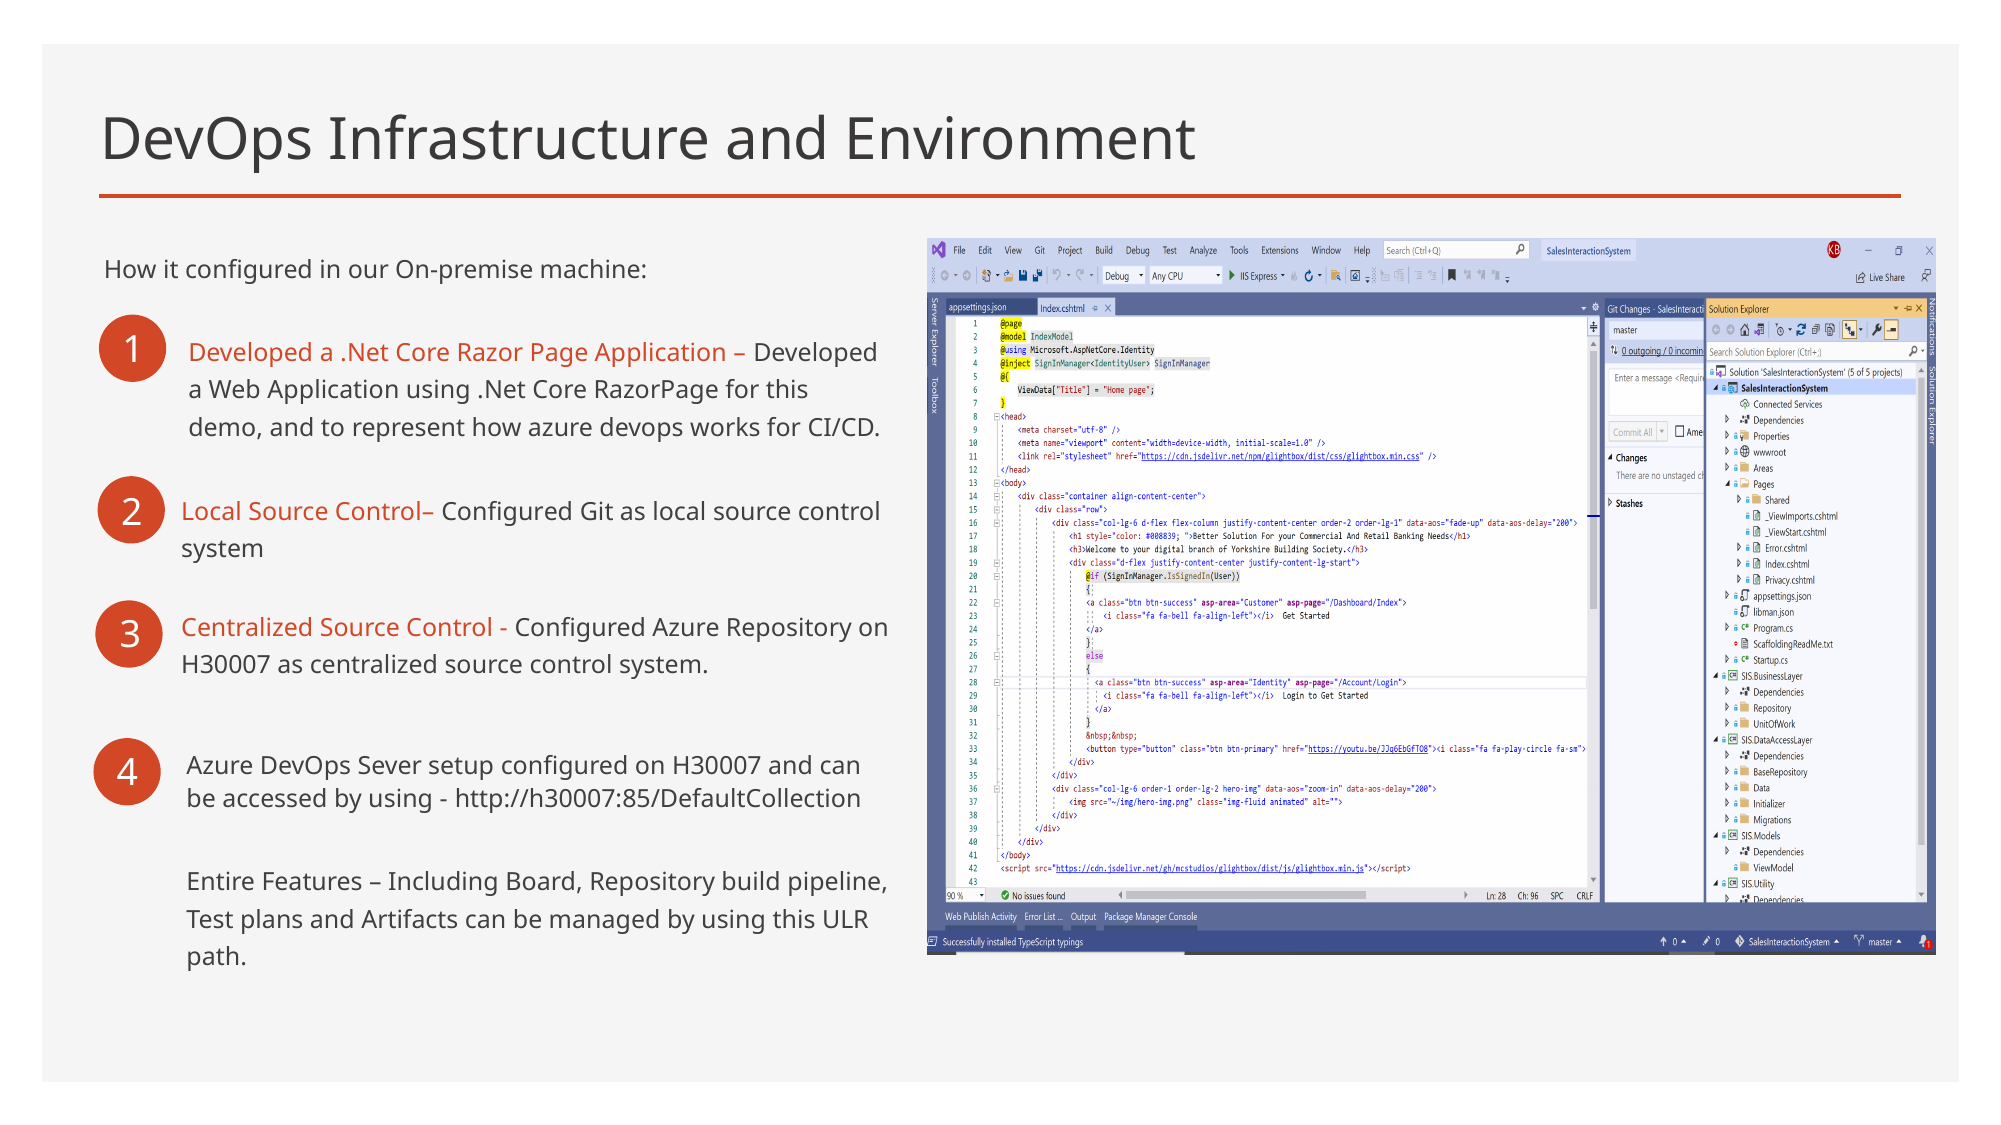

# DevOps Infrastructure and Environment
How it configured in our On-premise machine:
1
Developed a .Net Core Razor Page Application – Developed a Web Application using .Net Core RazorPage for this demo, and to represent how azure devops works for CI/CD.
2
Local Source Control– Configured Git as local source control system
Centralized Source Control - Configured Azure Repository on H30007 as centralized source control system.
3
Azure DevOps Sever setup configured on H30007 and can be accessed by using - http://h30007:85/DefaultCollection
Entire Features – Including Board, Repository build pipeline, Test plans and Artifacts can be managed by using this ULR path.
4